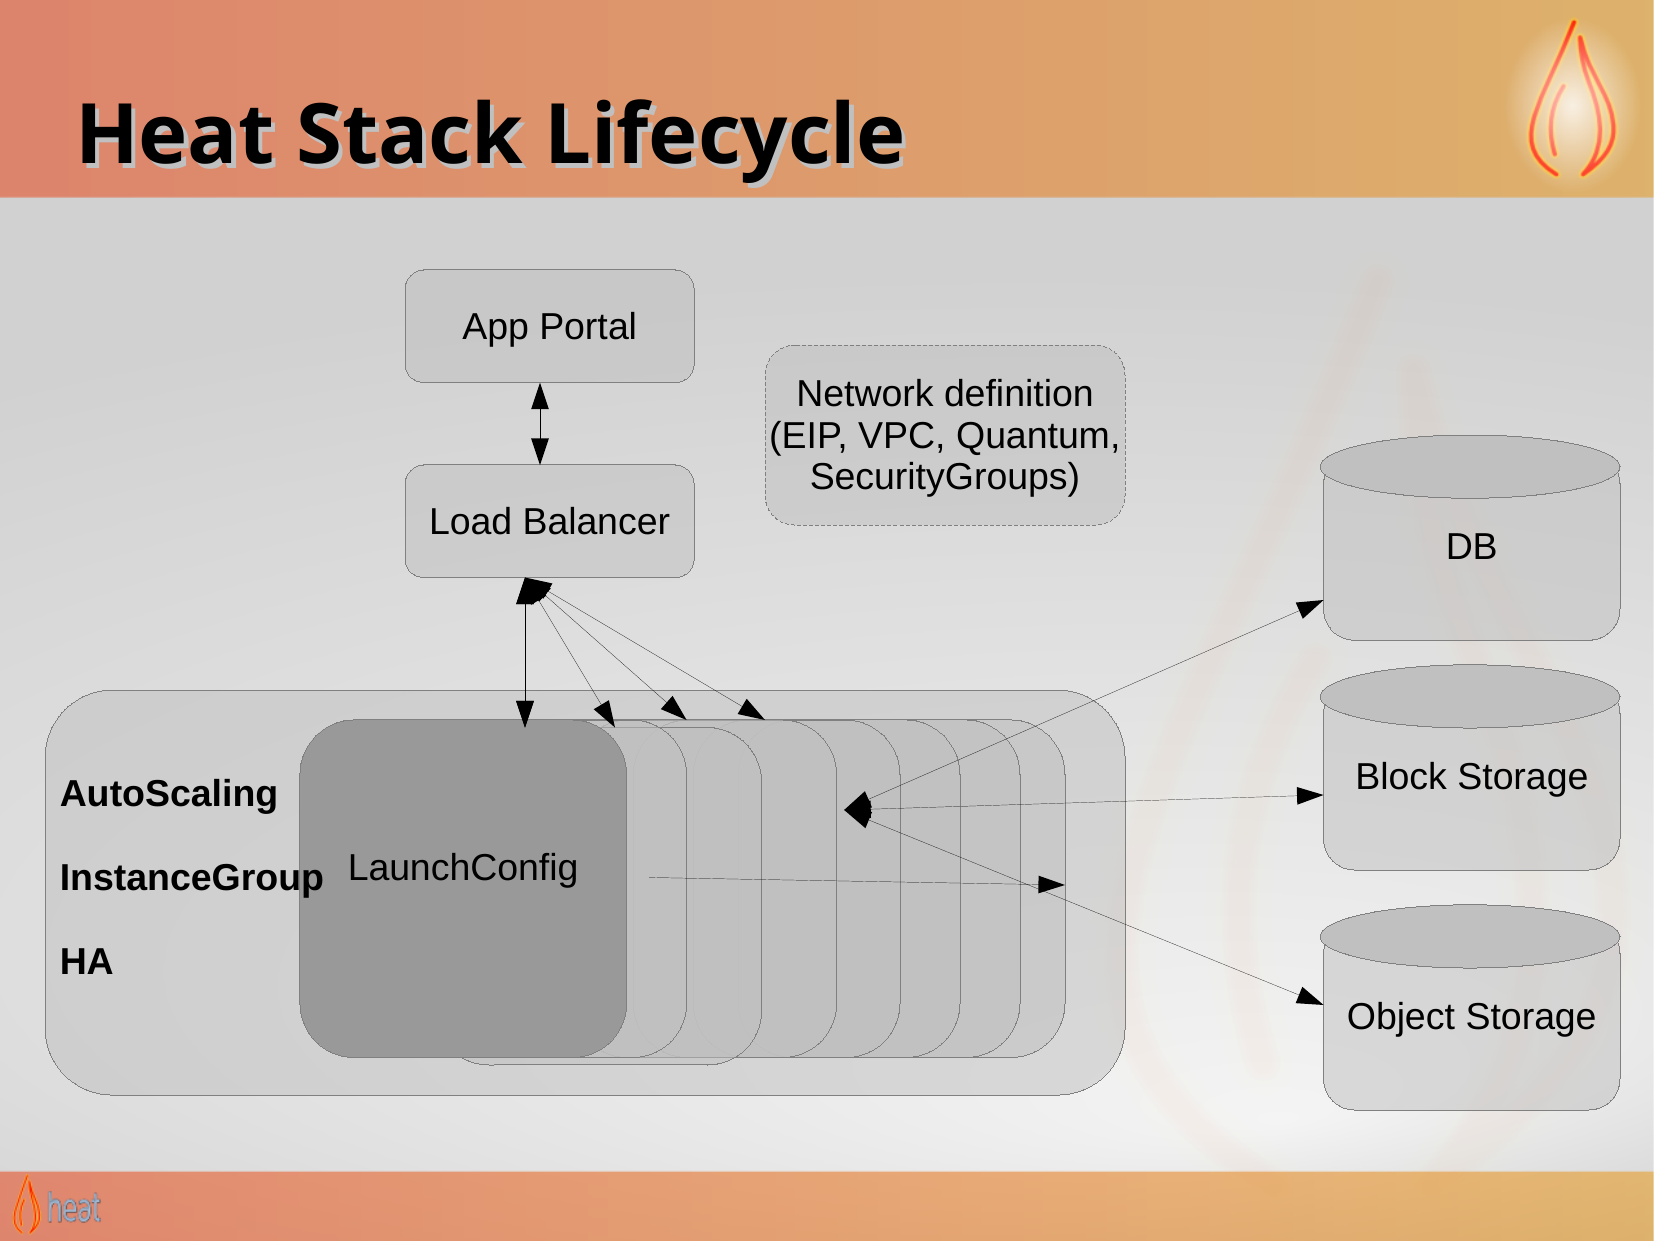

# Heat Stack Lifecycle
App Portal
Network definition
(EIP, VPC, Quantum,
SecurityGroups)
DB
Load Balancer
Block Storage
LaunchConfig
AutoScaling
InstanceGroup
HA
Object Storage